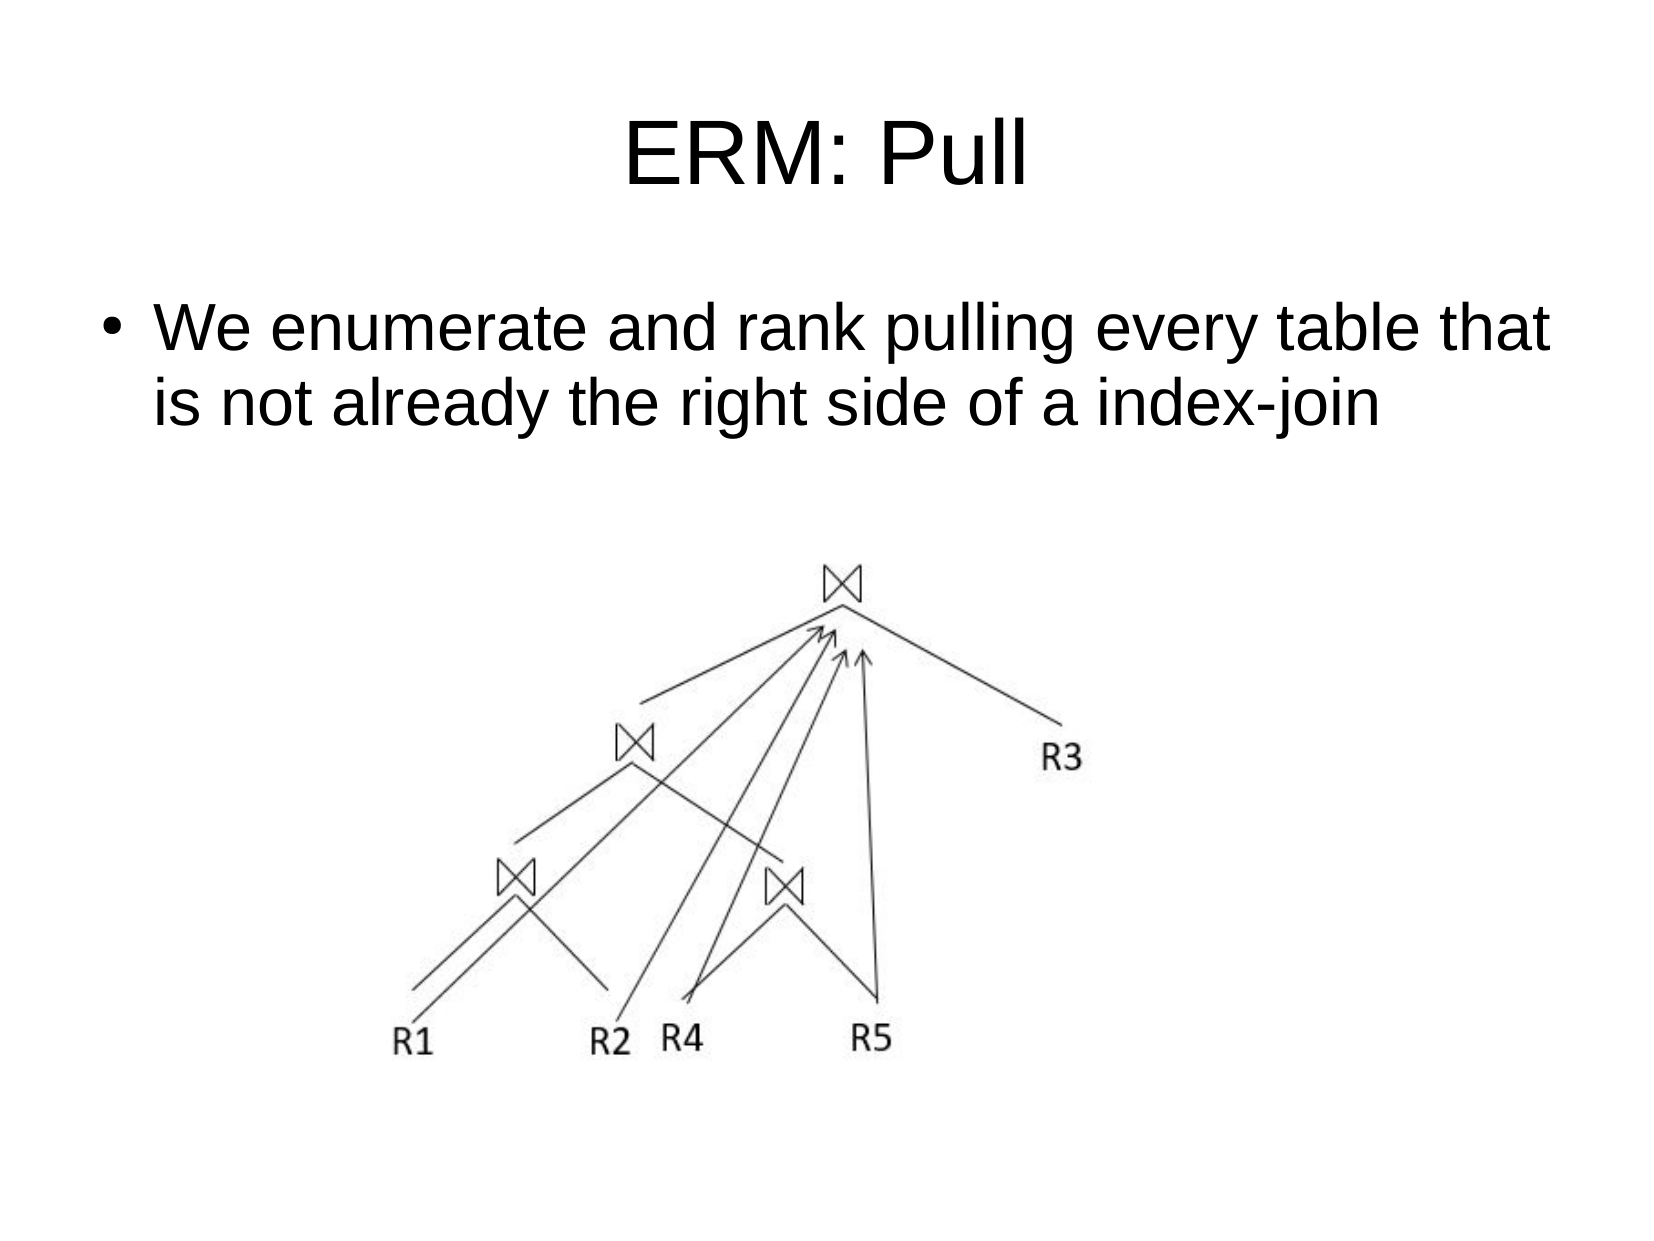

# ERM: Pull
We enumerate and rank pulling every table that is not already the right side of a index-join